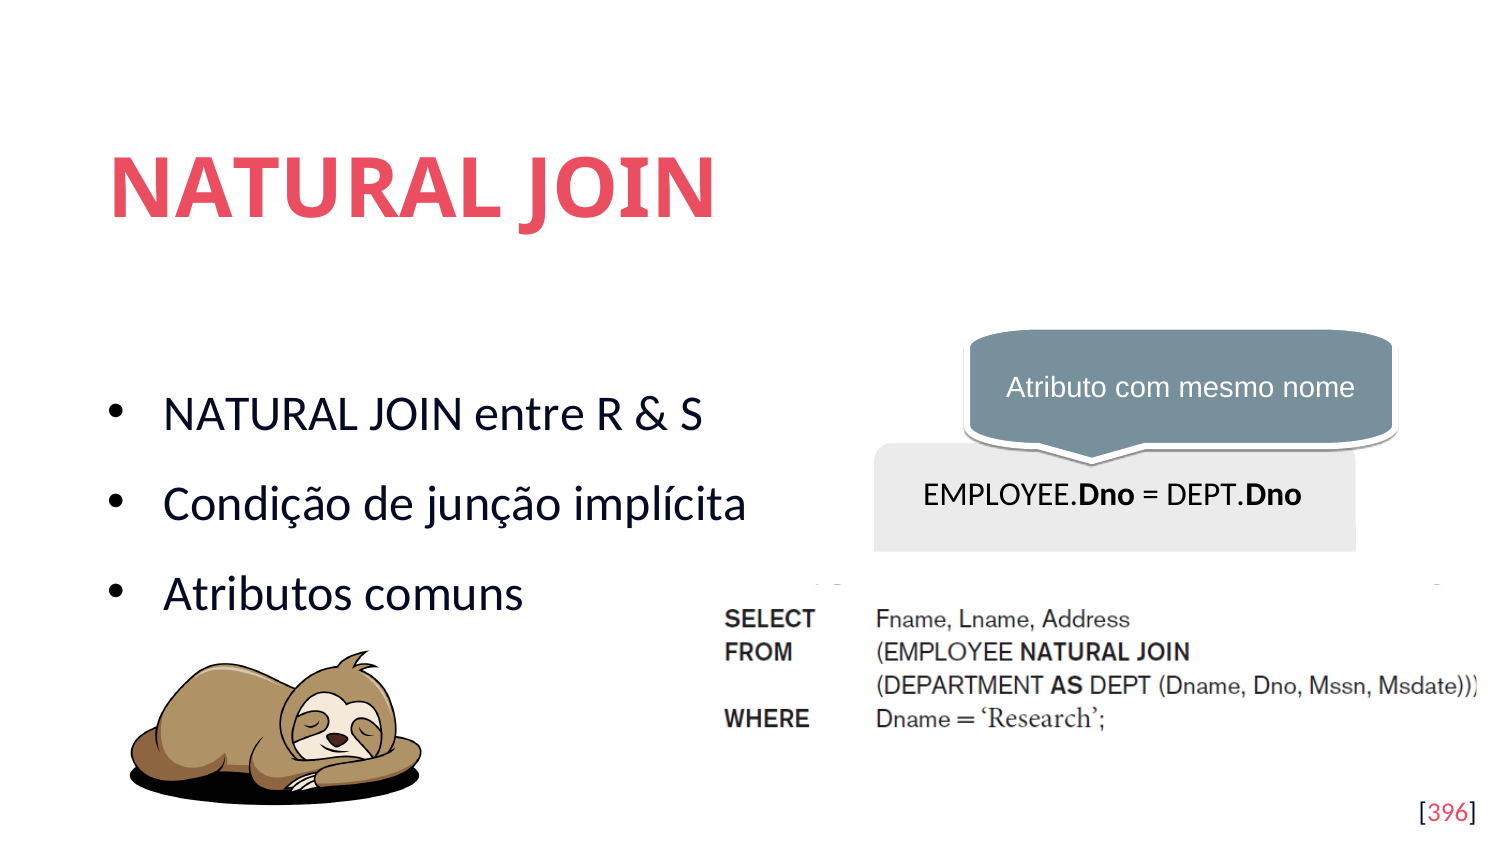

NATURAL JOIN
NATURAL JOIN entre R & S
Condição de junção implícita
Atributos comuns
Atributo com mesmo nome
EMPLOYEE.Dno = DEPT.Dno